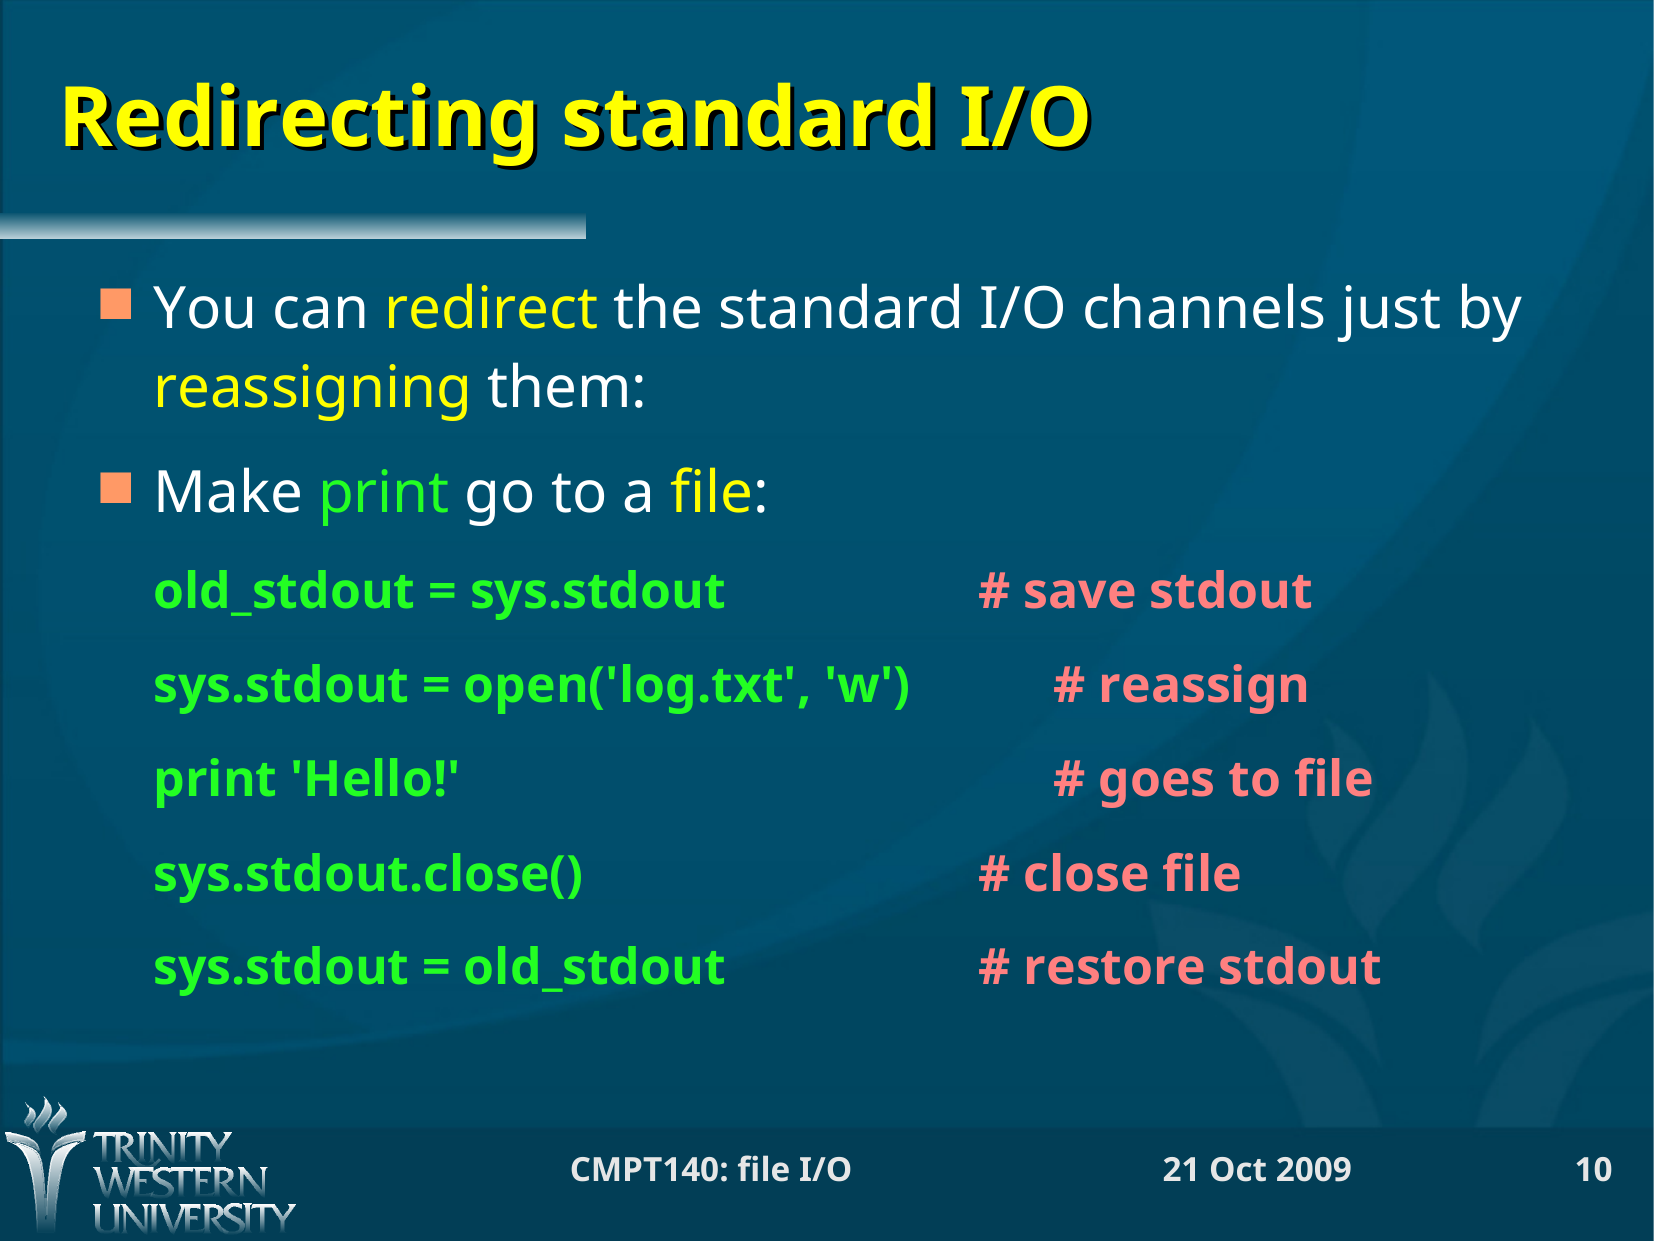

# Redirecting standard I/O
You can redirect the standard I/O channels just by reassigning them:
Make print go to a file:
old_stdout = sys.stdout				# save stdout
sys.stdout = open('log.txt', 'w')		# reassign
print 'Hello!'								# goes to file
sys.stdout.close()						# close file
sys.stdout = old_stdout				# restore stdout
CMPT140: file I/O
21 Oct 2009
10